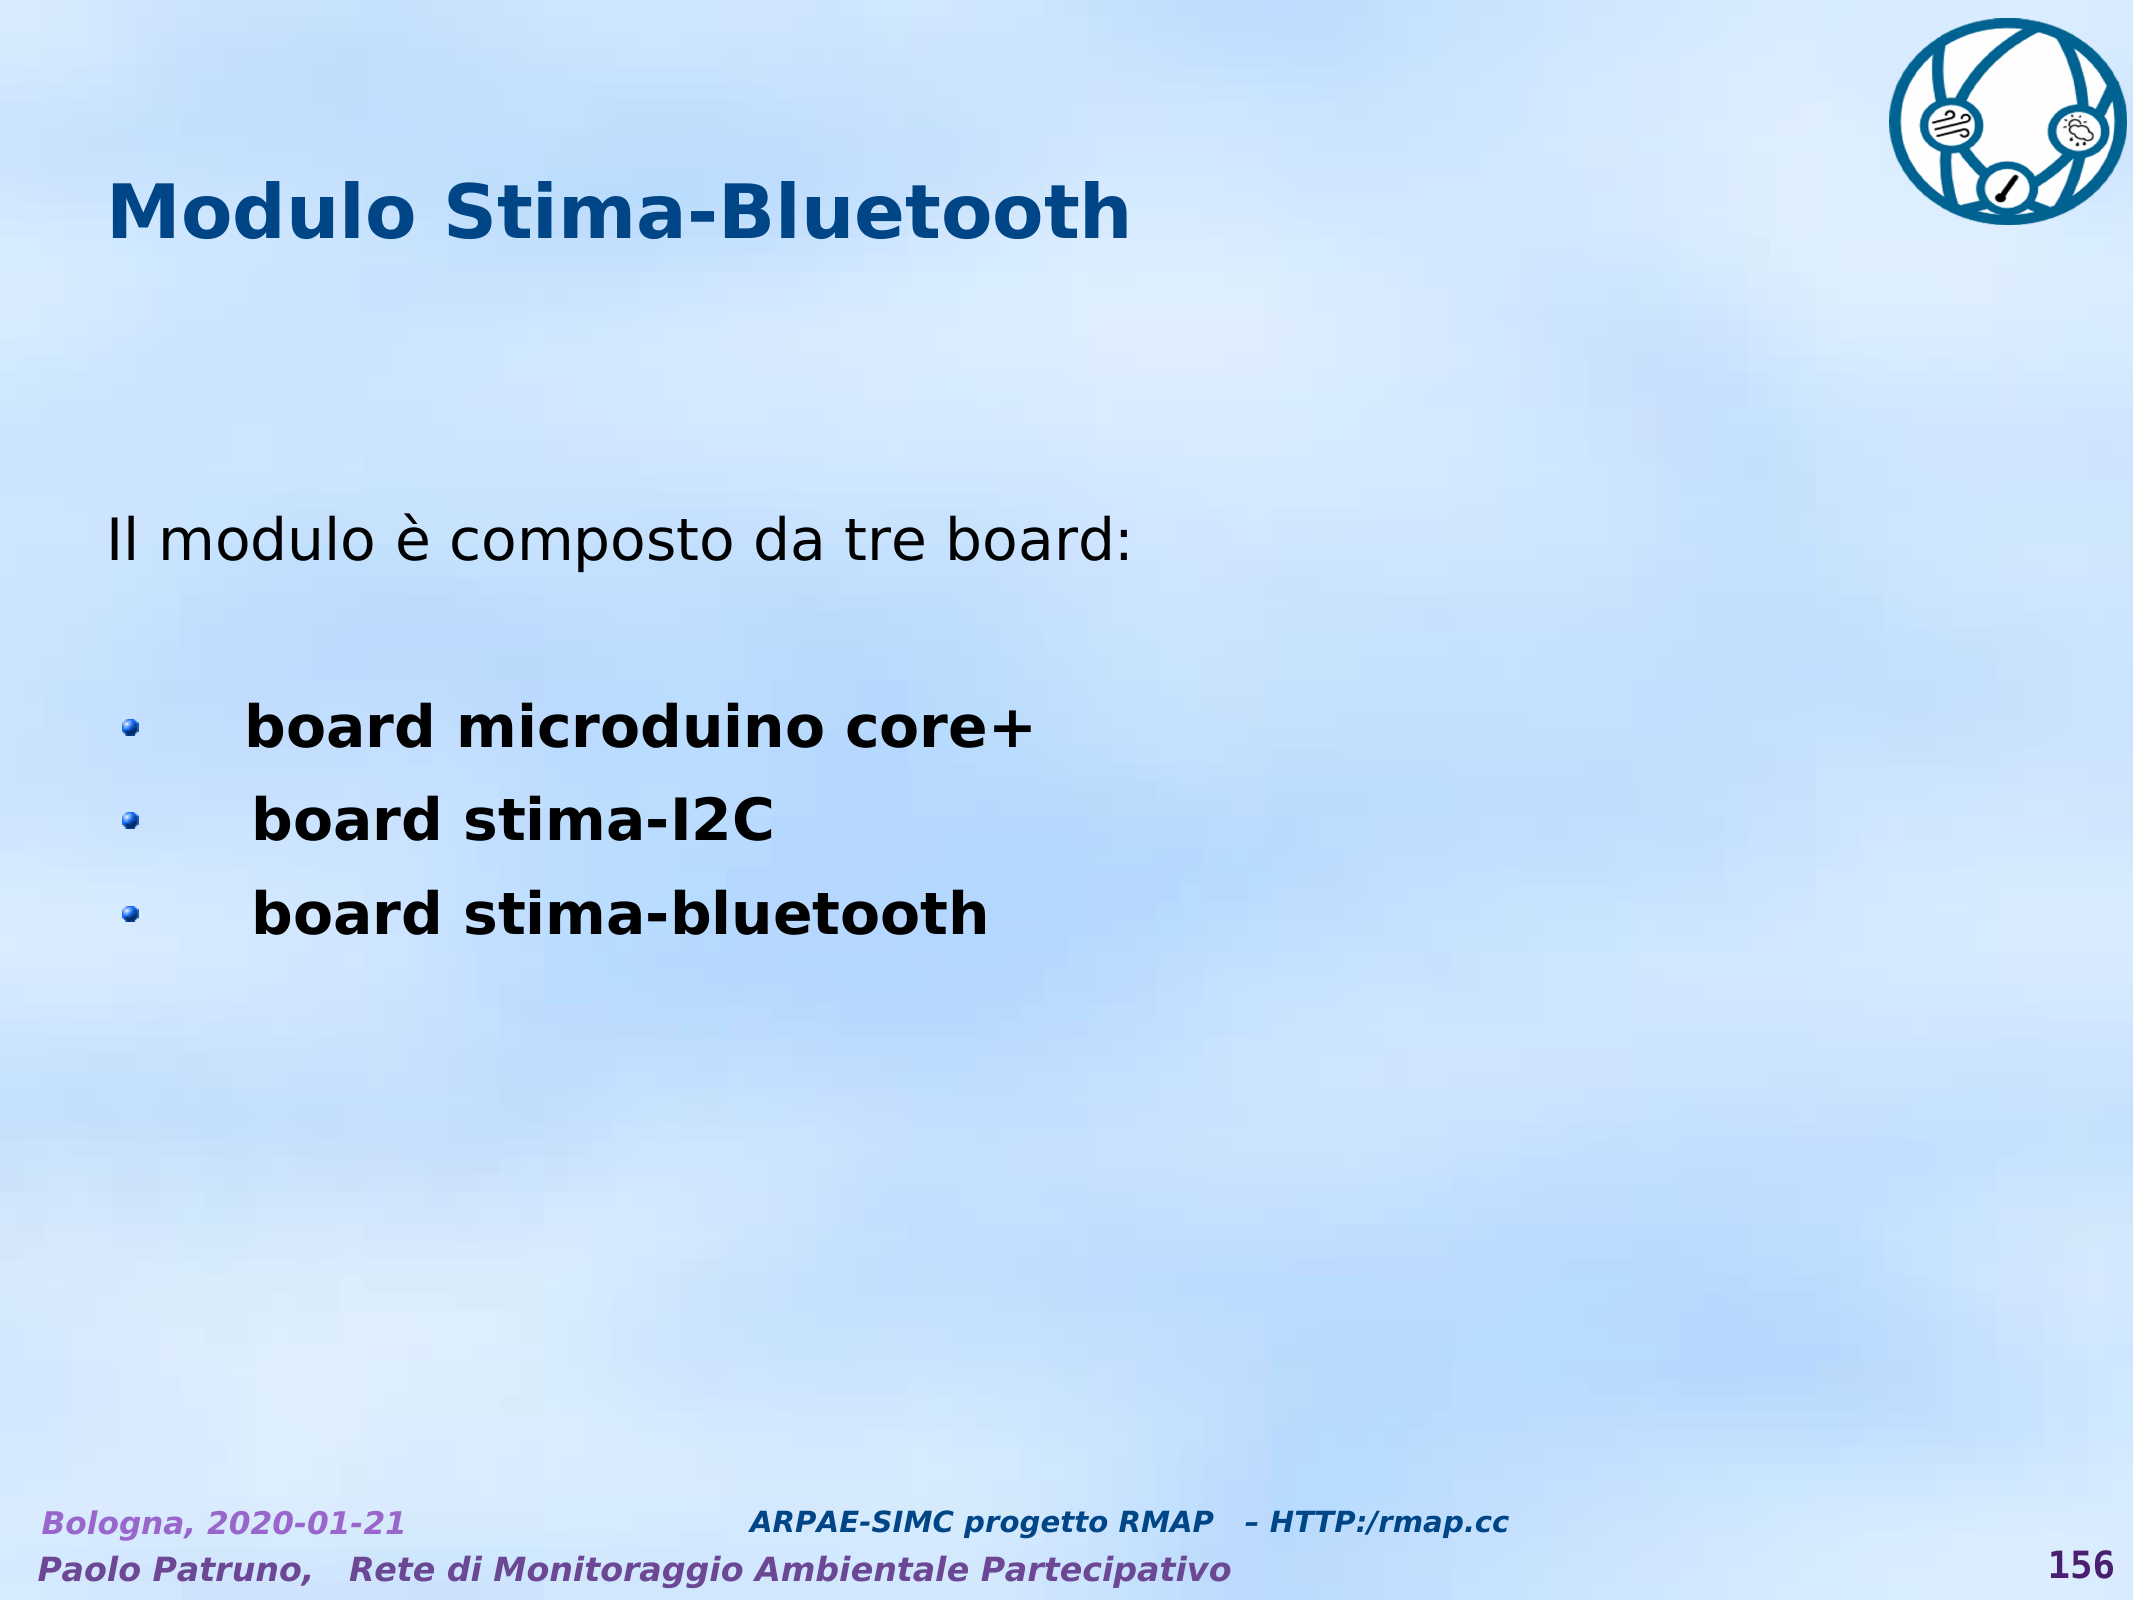

# Modulo Stima-Bluetooth
Il modulo è composto da tre board:
 board microduino core+
 board stima-I2C
 board stima-bluetooth